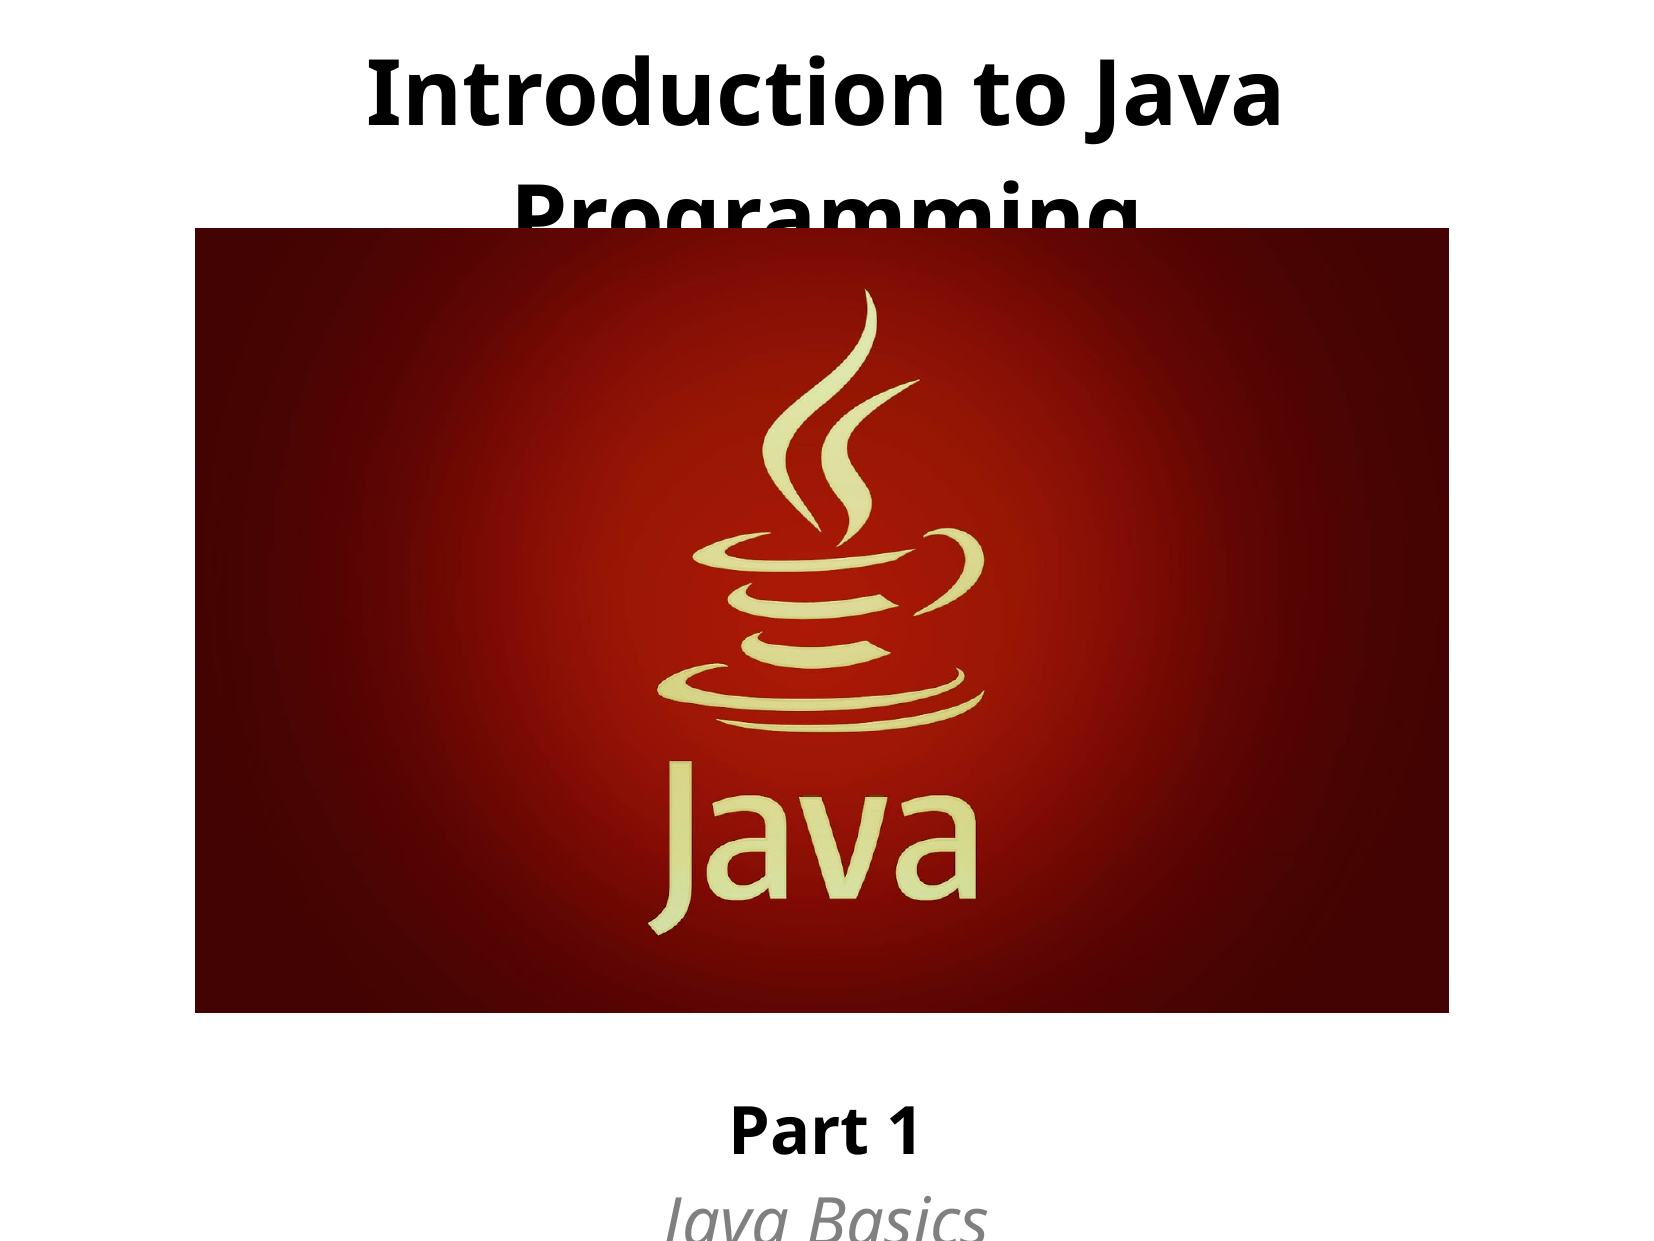

# Introduction to Java Programming
Part 1
Java Basics